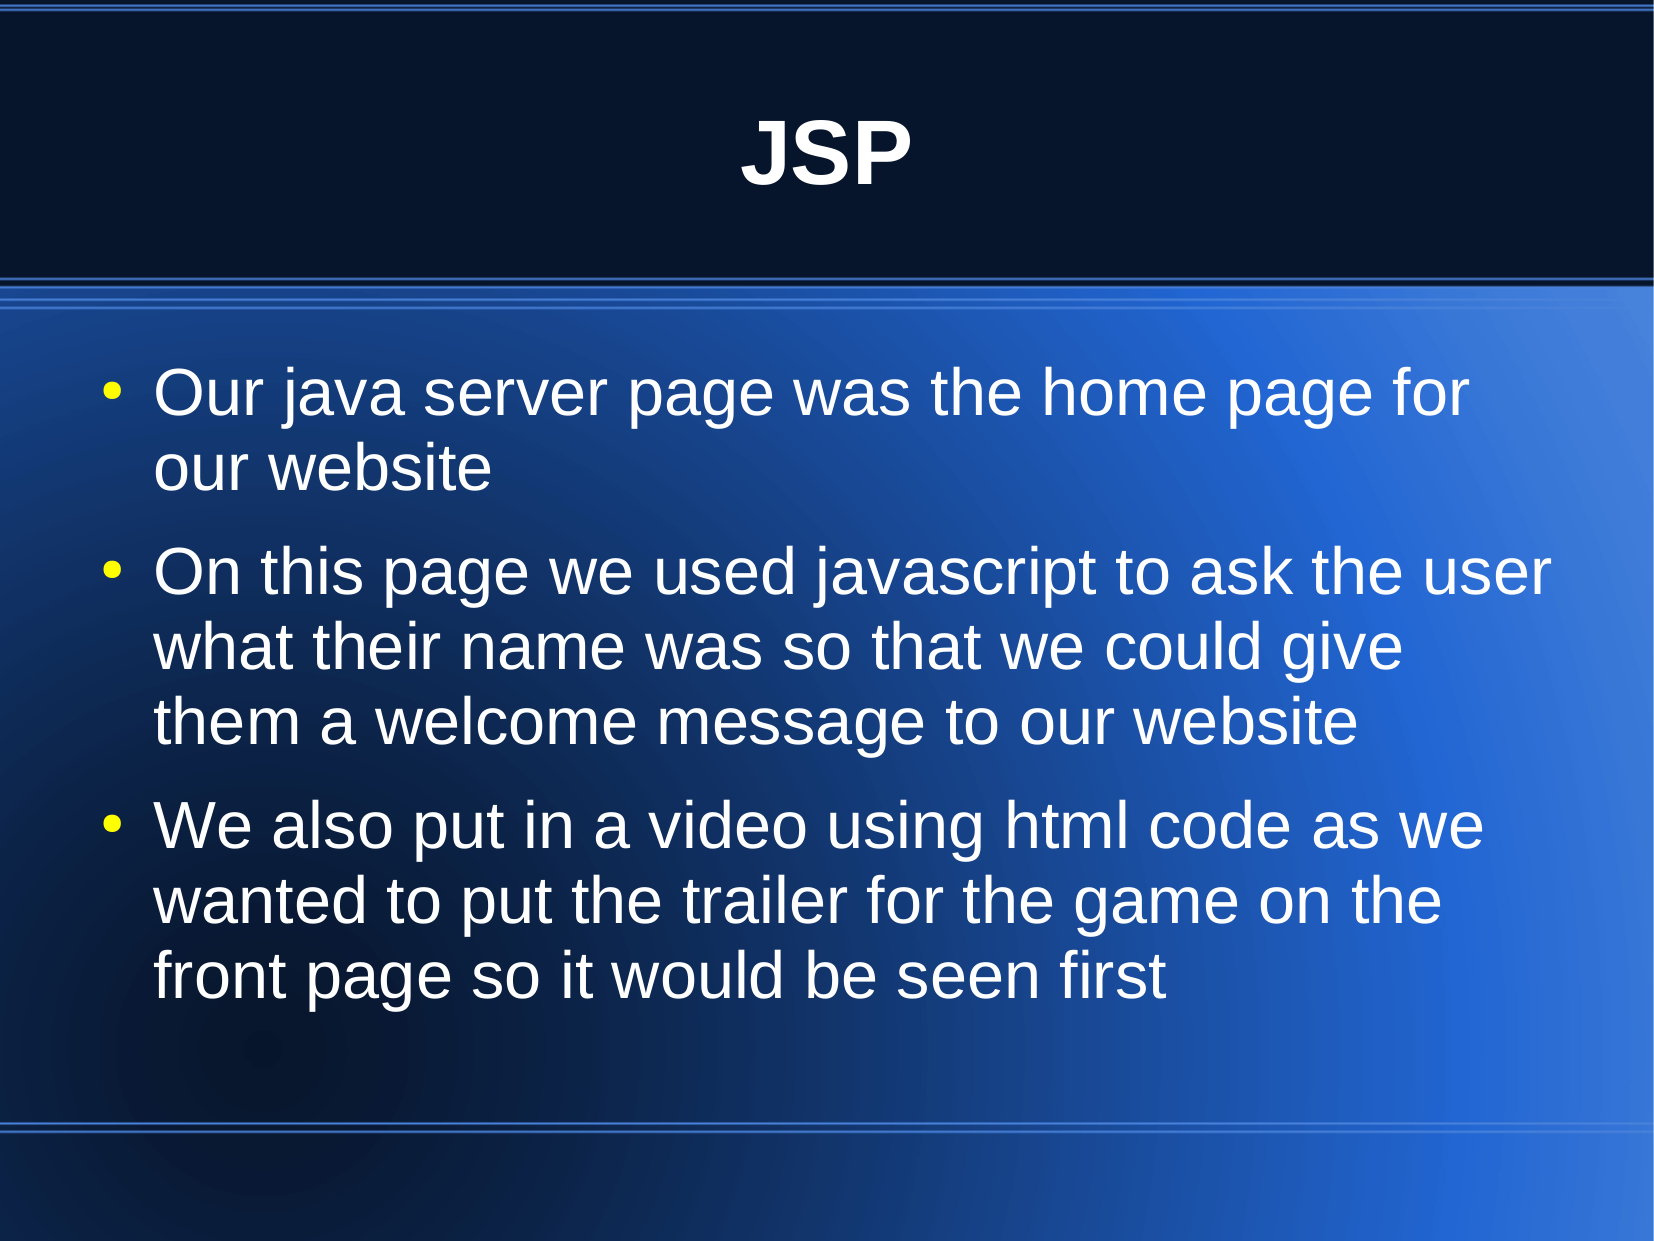

# JSP
Our java server page was the home page for our website
On this page we used javascript to ask the user what their name was so that we could give them a welcome message to our website
We also put in a video using html code as we wanted to put the trailer for the game on the front page so it would be seen first